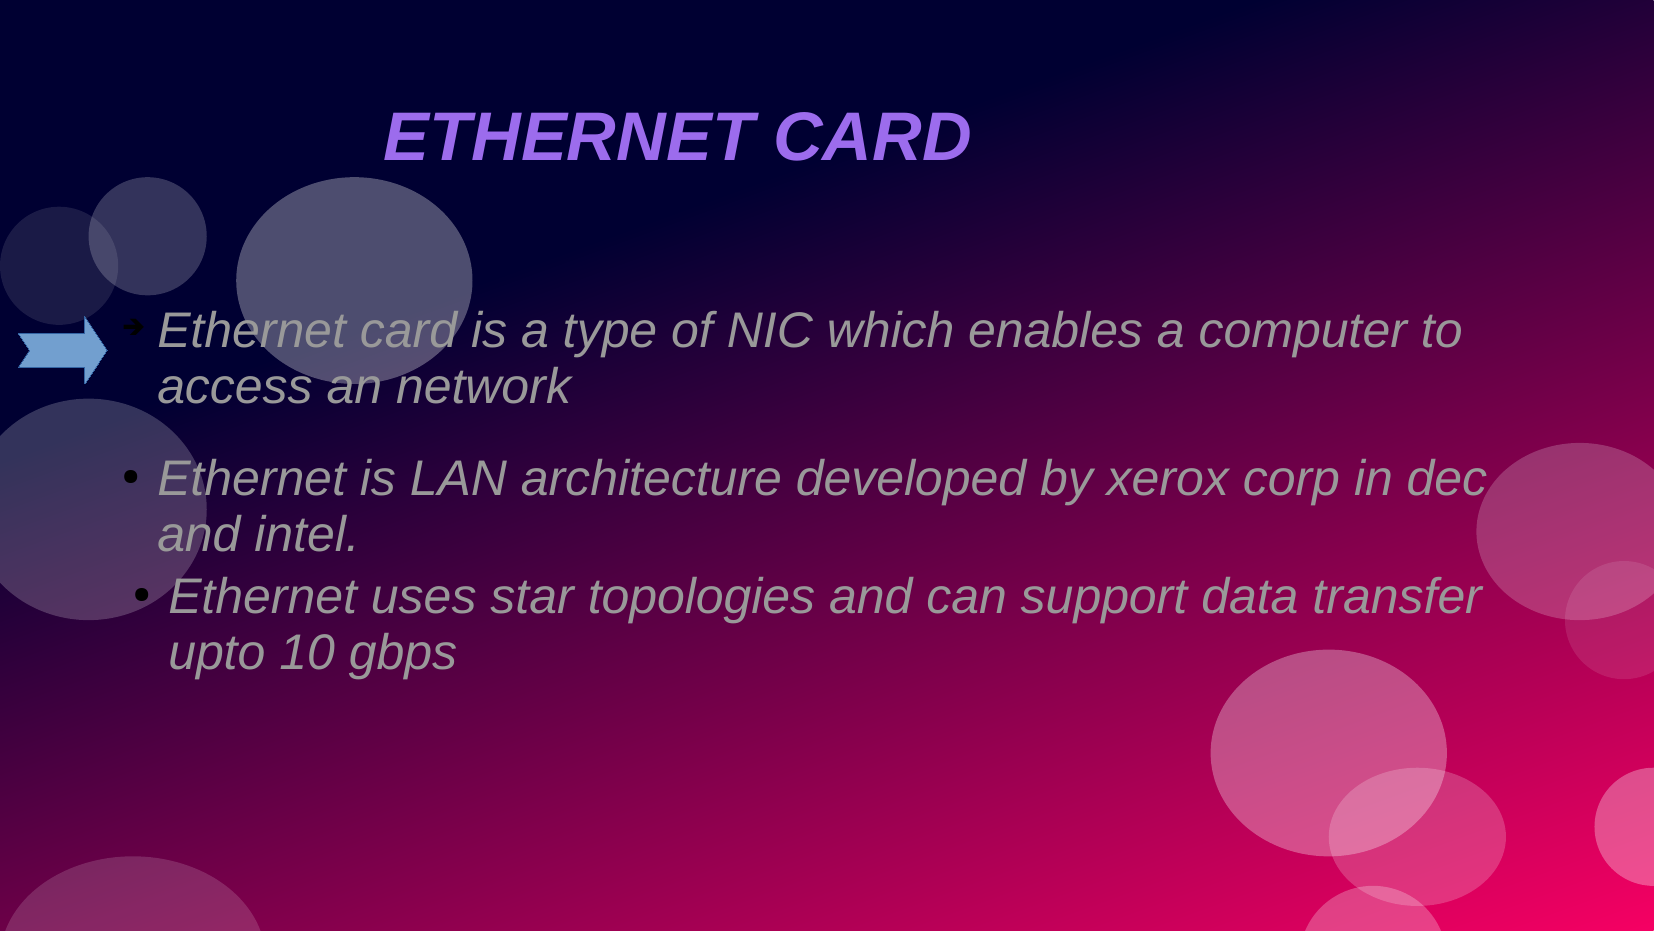

# ETHERNET CARD
Ethernet card is a type of NIC which enables a computer to access an network
Ethernet is LAN architecture developed by xerox corp in dec and intel.
Ethernet uses star topologies and can support data transfer upto 10 gbps